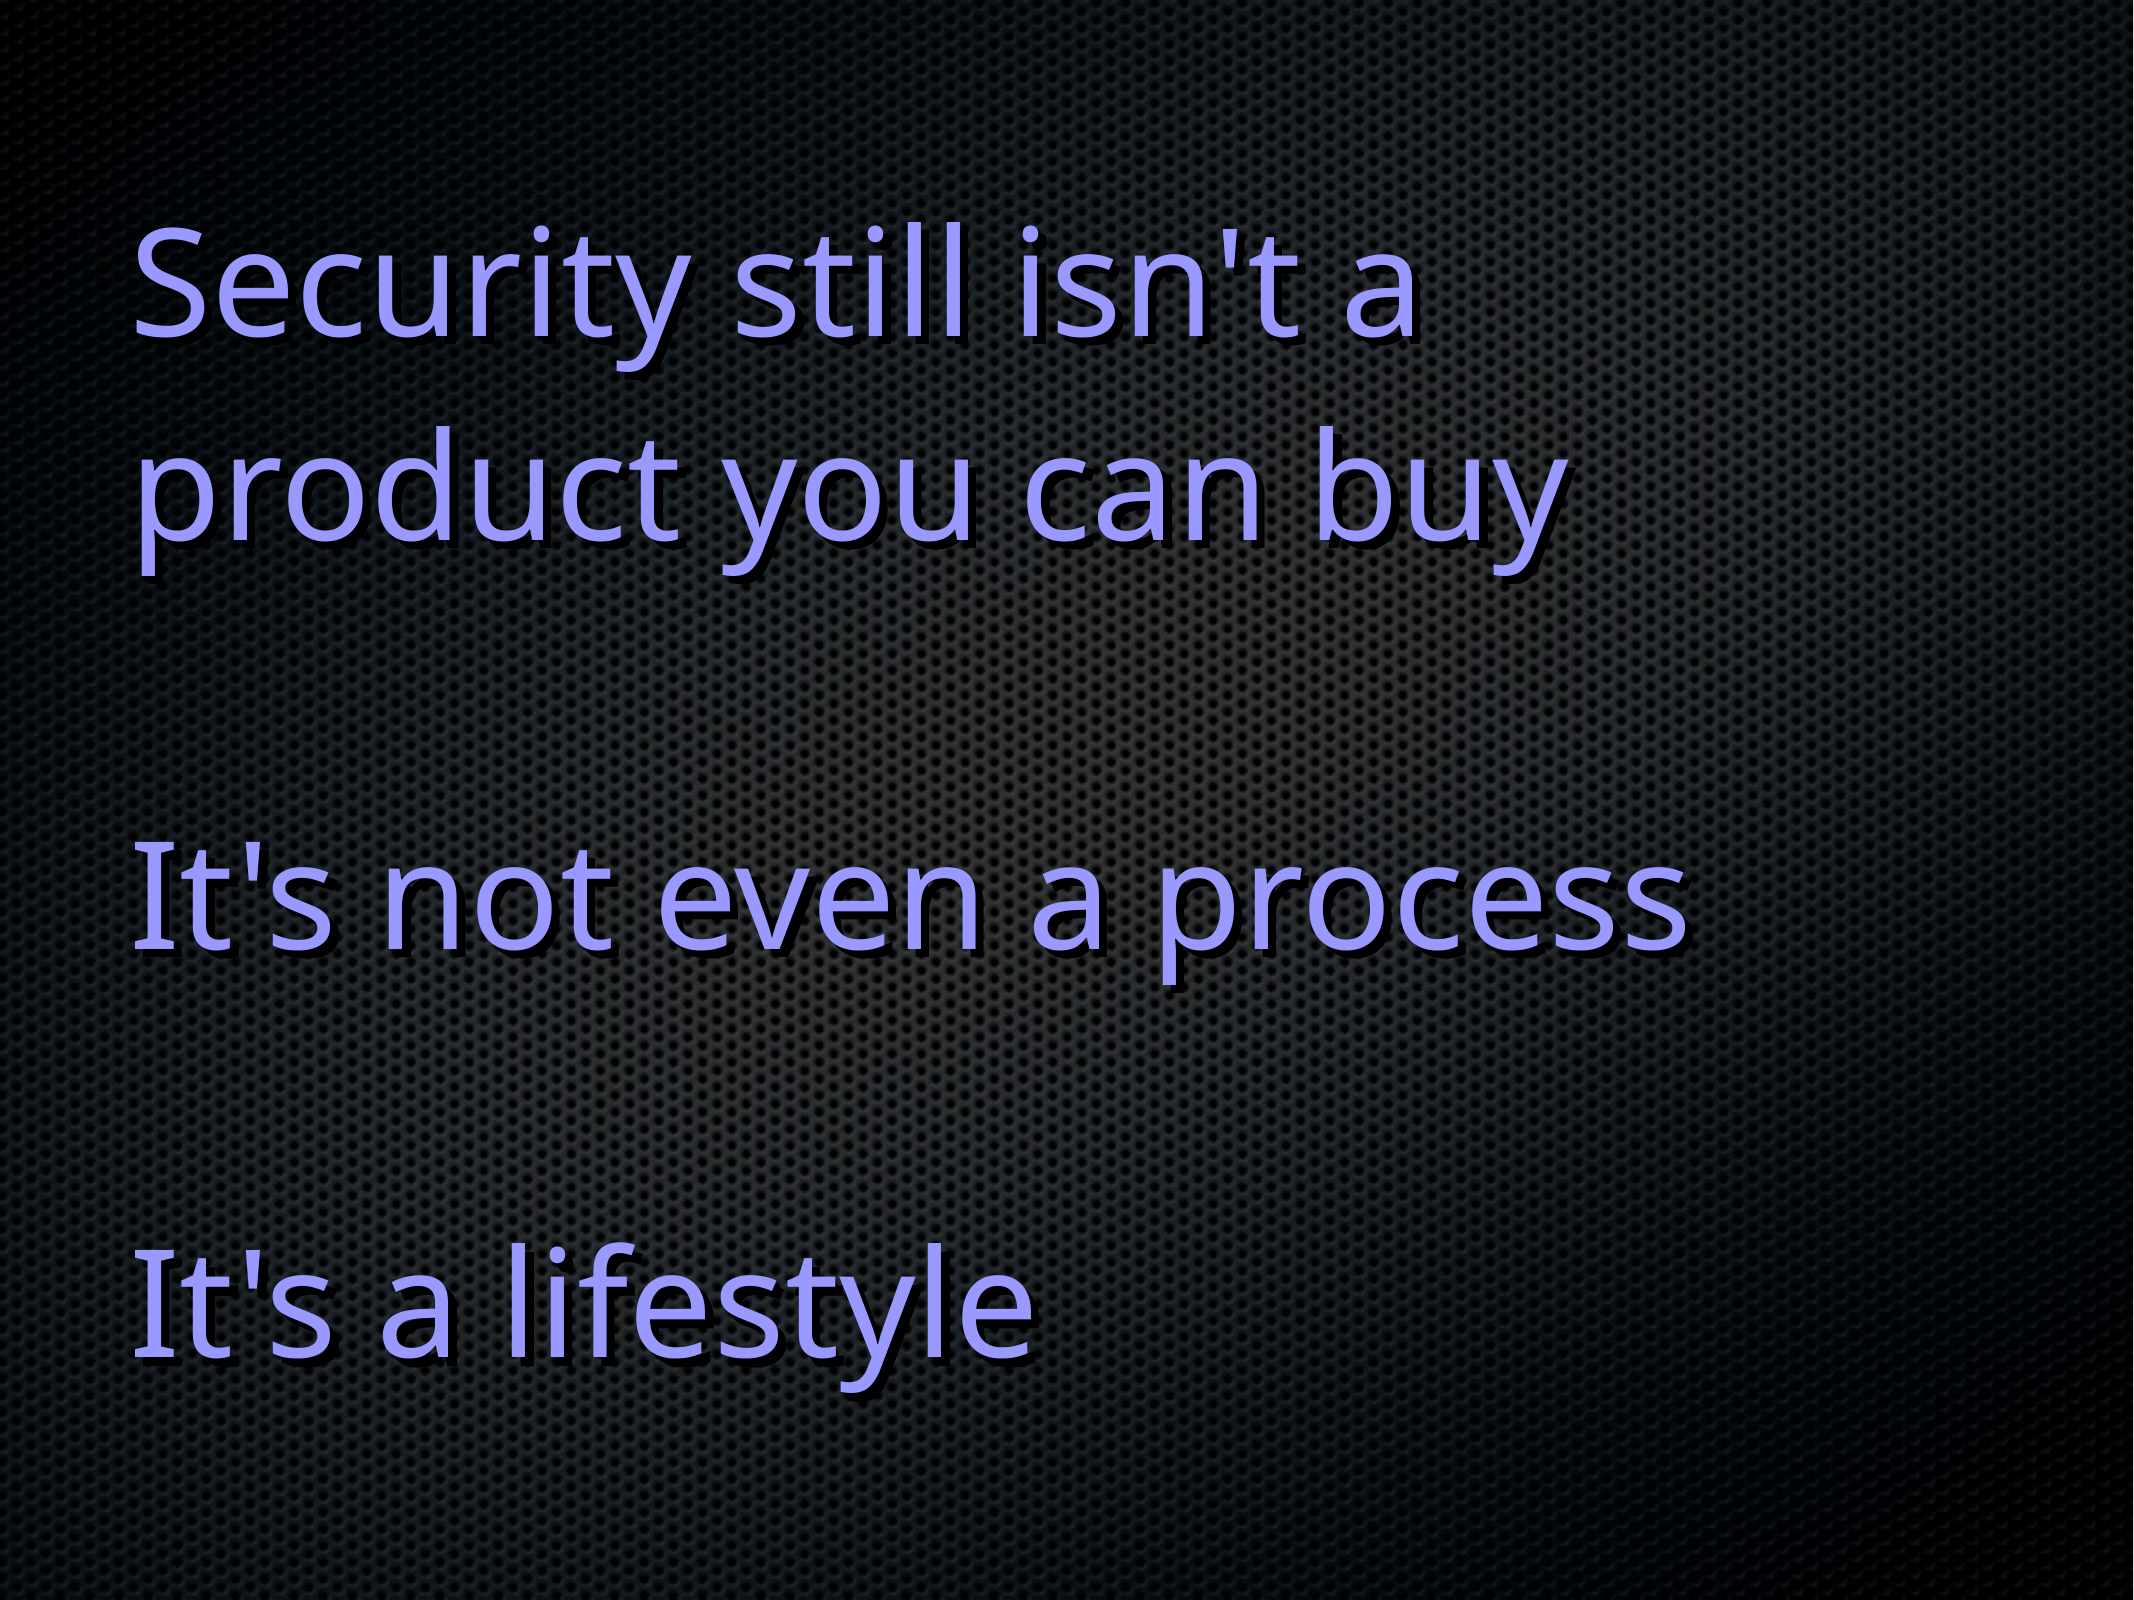

# Security still isn't a product you can buy It's not even a process It's a lifestyle